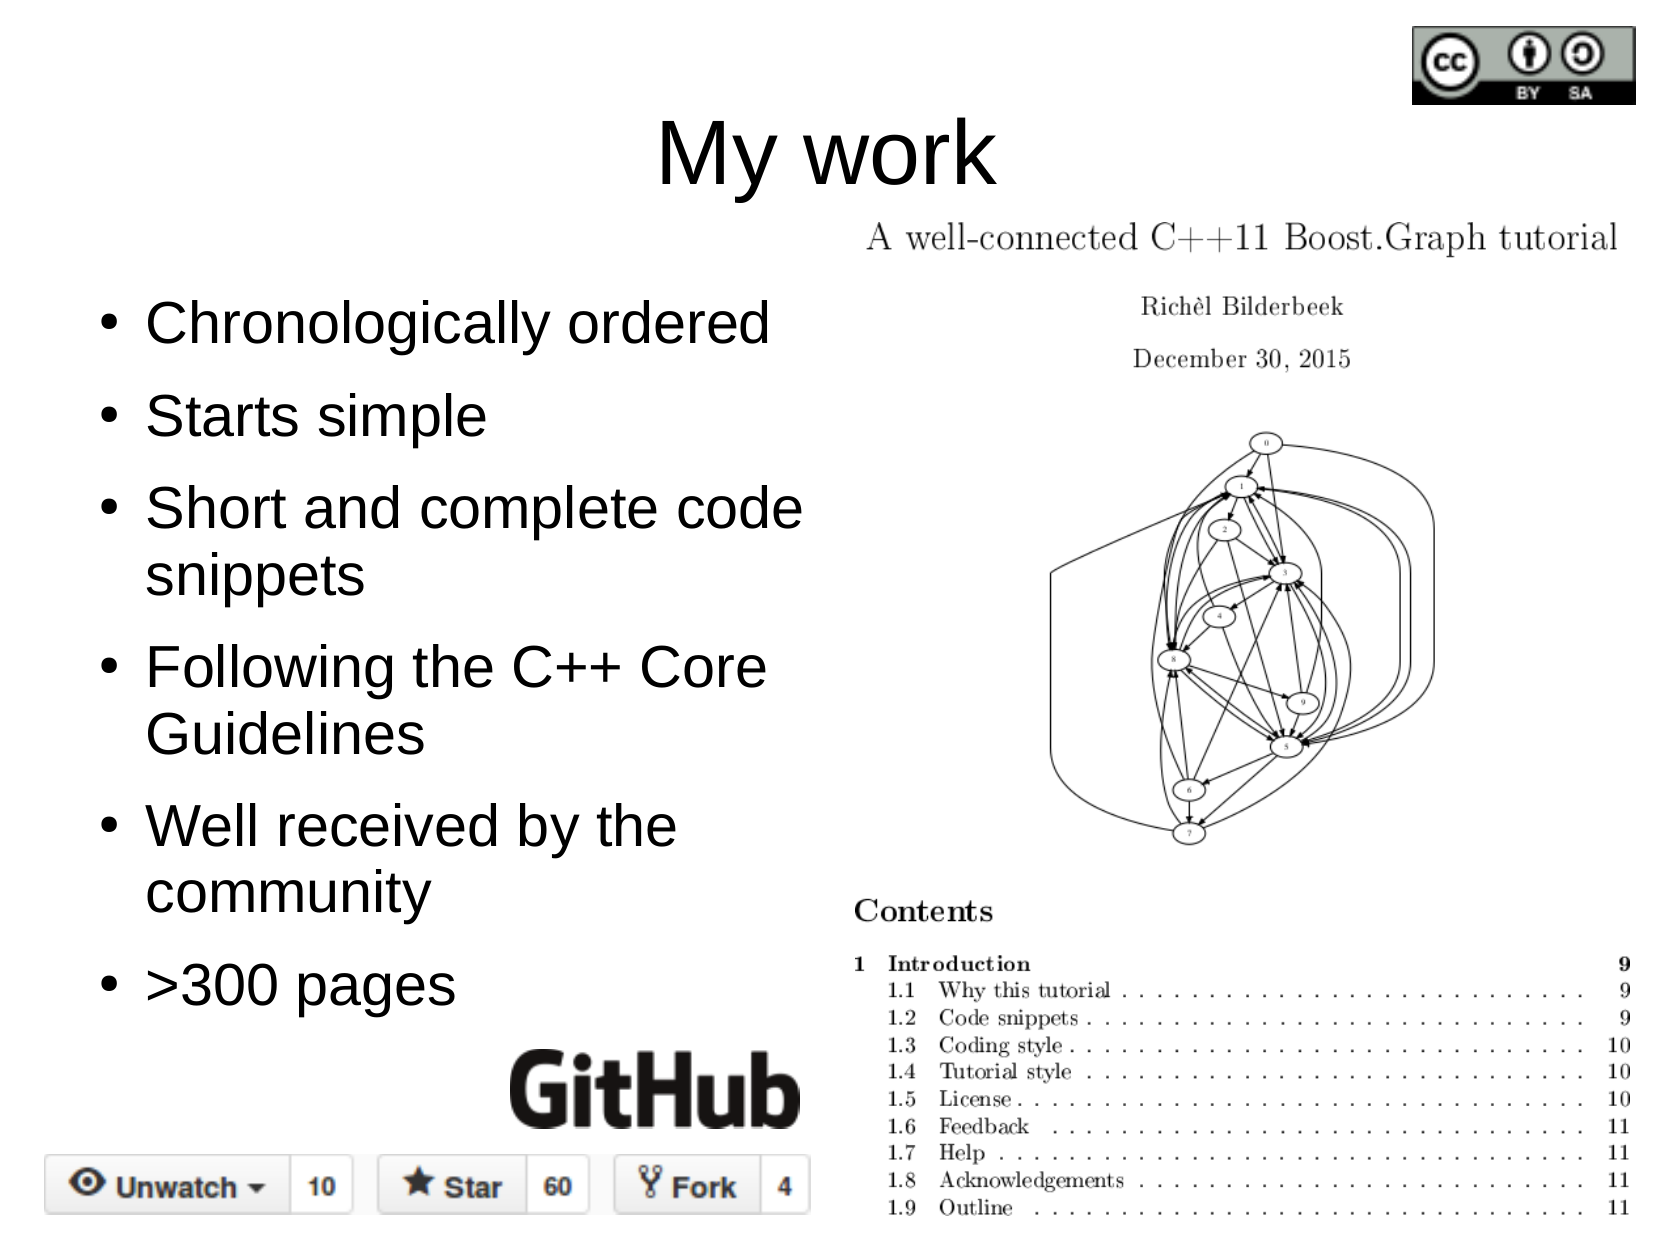

# My work
Chronologically ordered
Starts simple
Short and complete code snippets
Following the C++ Core Guidelines
Well received by the community
>300 pages